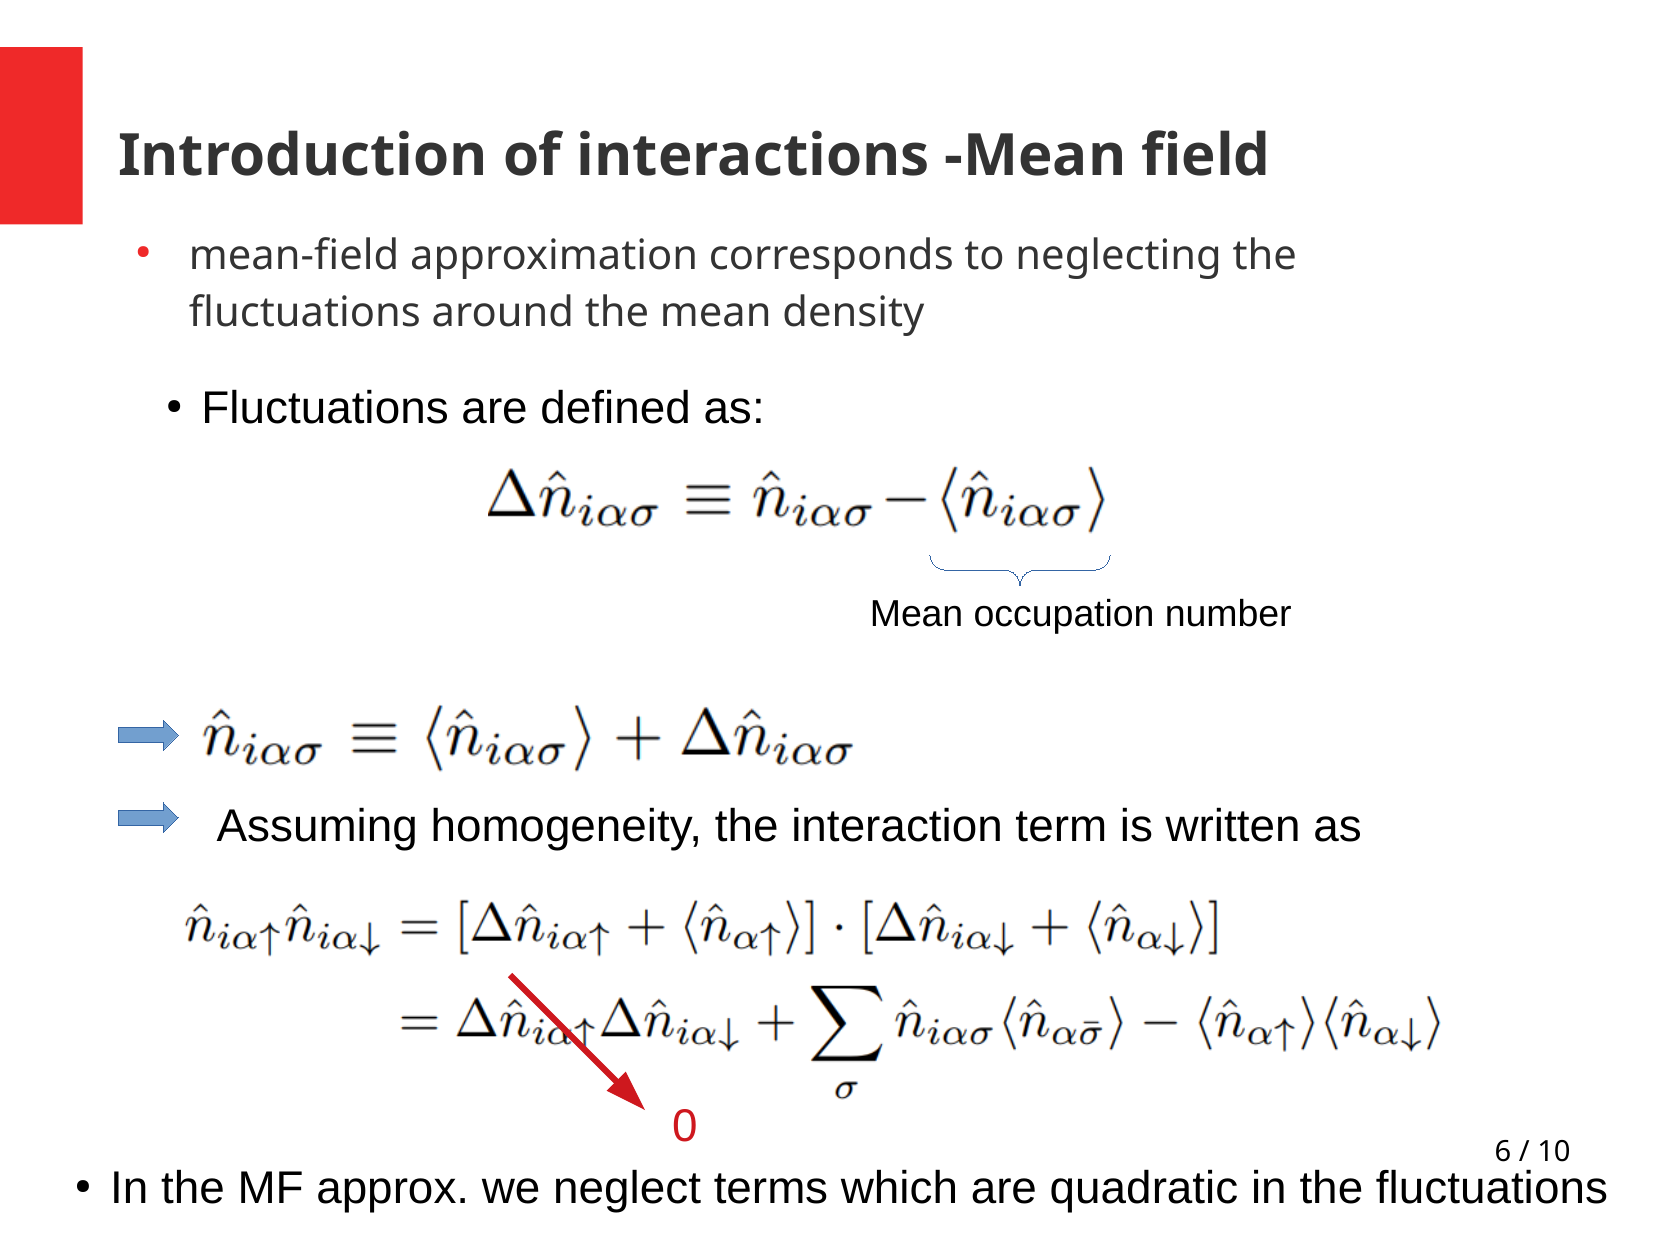

# Introduction of interactions -Mean field
mean-field approximation corresponds to neglecting the fluctuations around the mean density
Fluctuations are defined as:
Mean occupation number
Assuming homogeneity, the interaction term is written as
0
6
In the MF approx. we neglect terms which are quadratic in the fluctuations